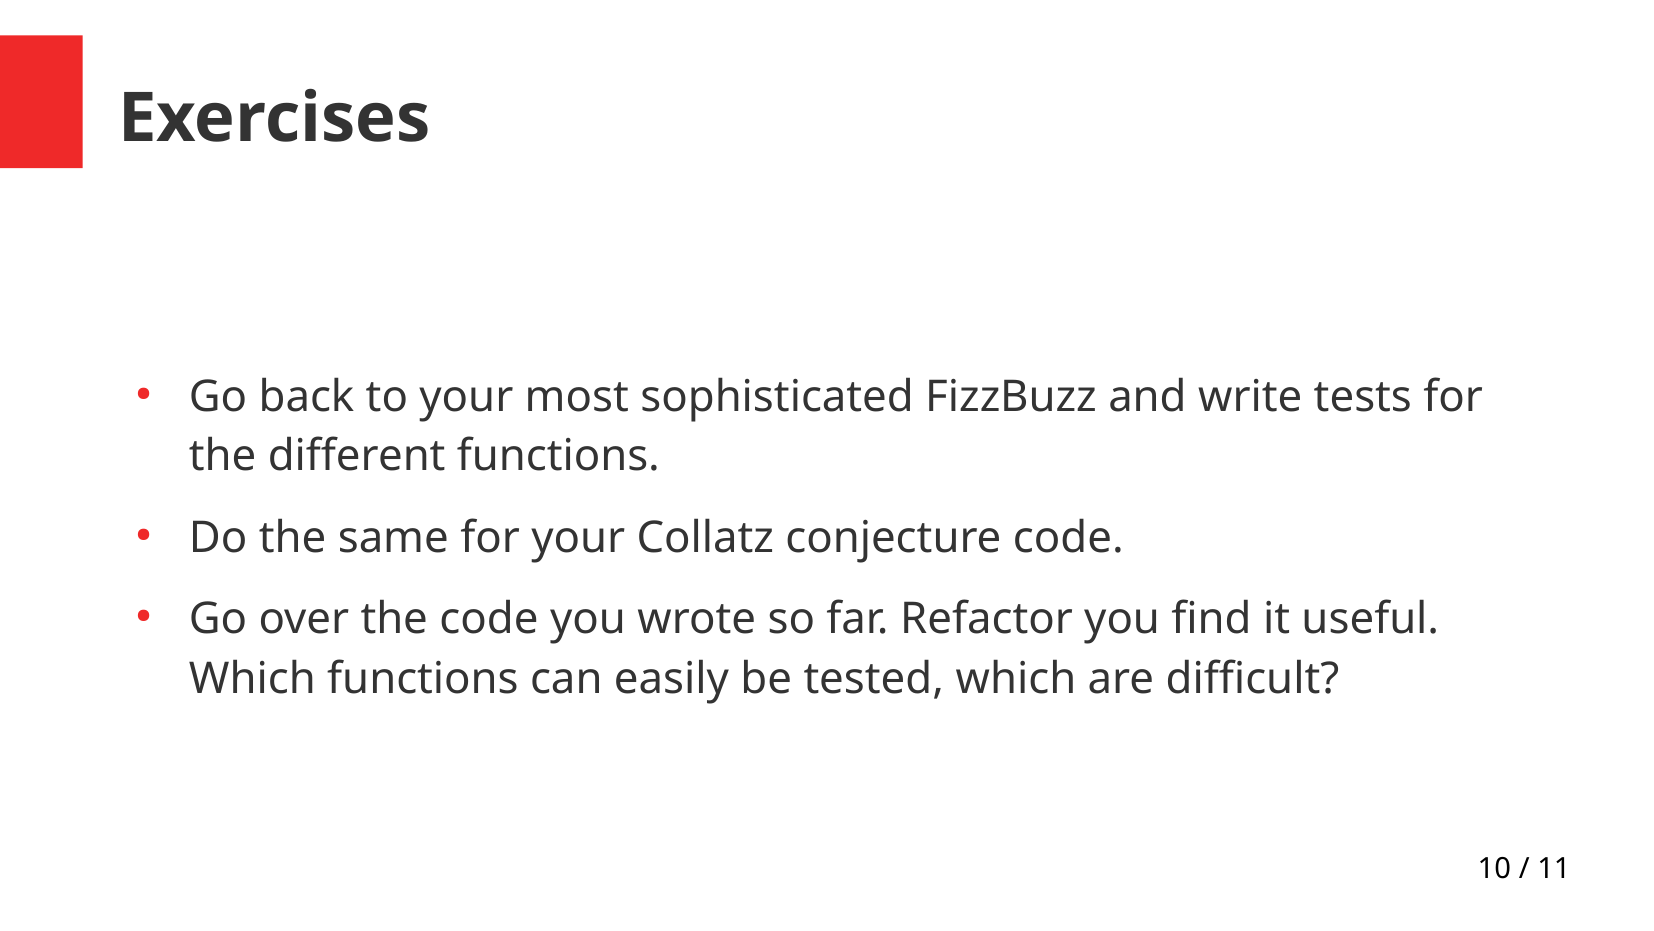

# Exercises
Go back to your most sophisticated FizzBuzz and write tests for the different functions.
Do the same for your Collatz conjecture code.
Go over the code you wrote so far. Refactor you find it useful. Which functions can easily be tested, which are difficult?
10